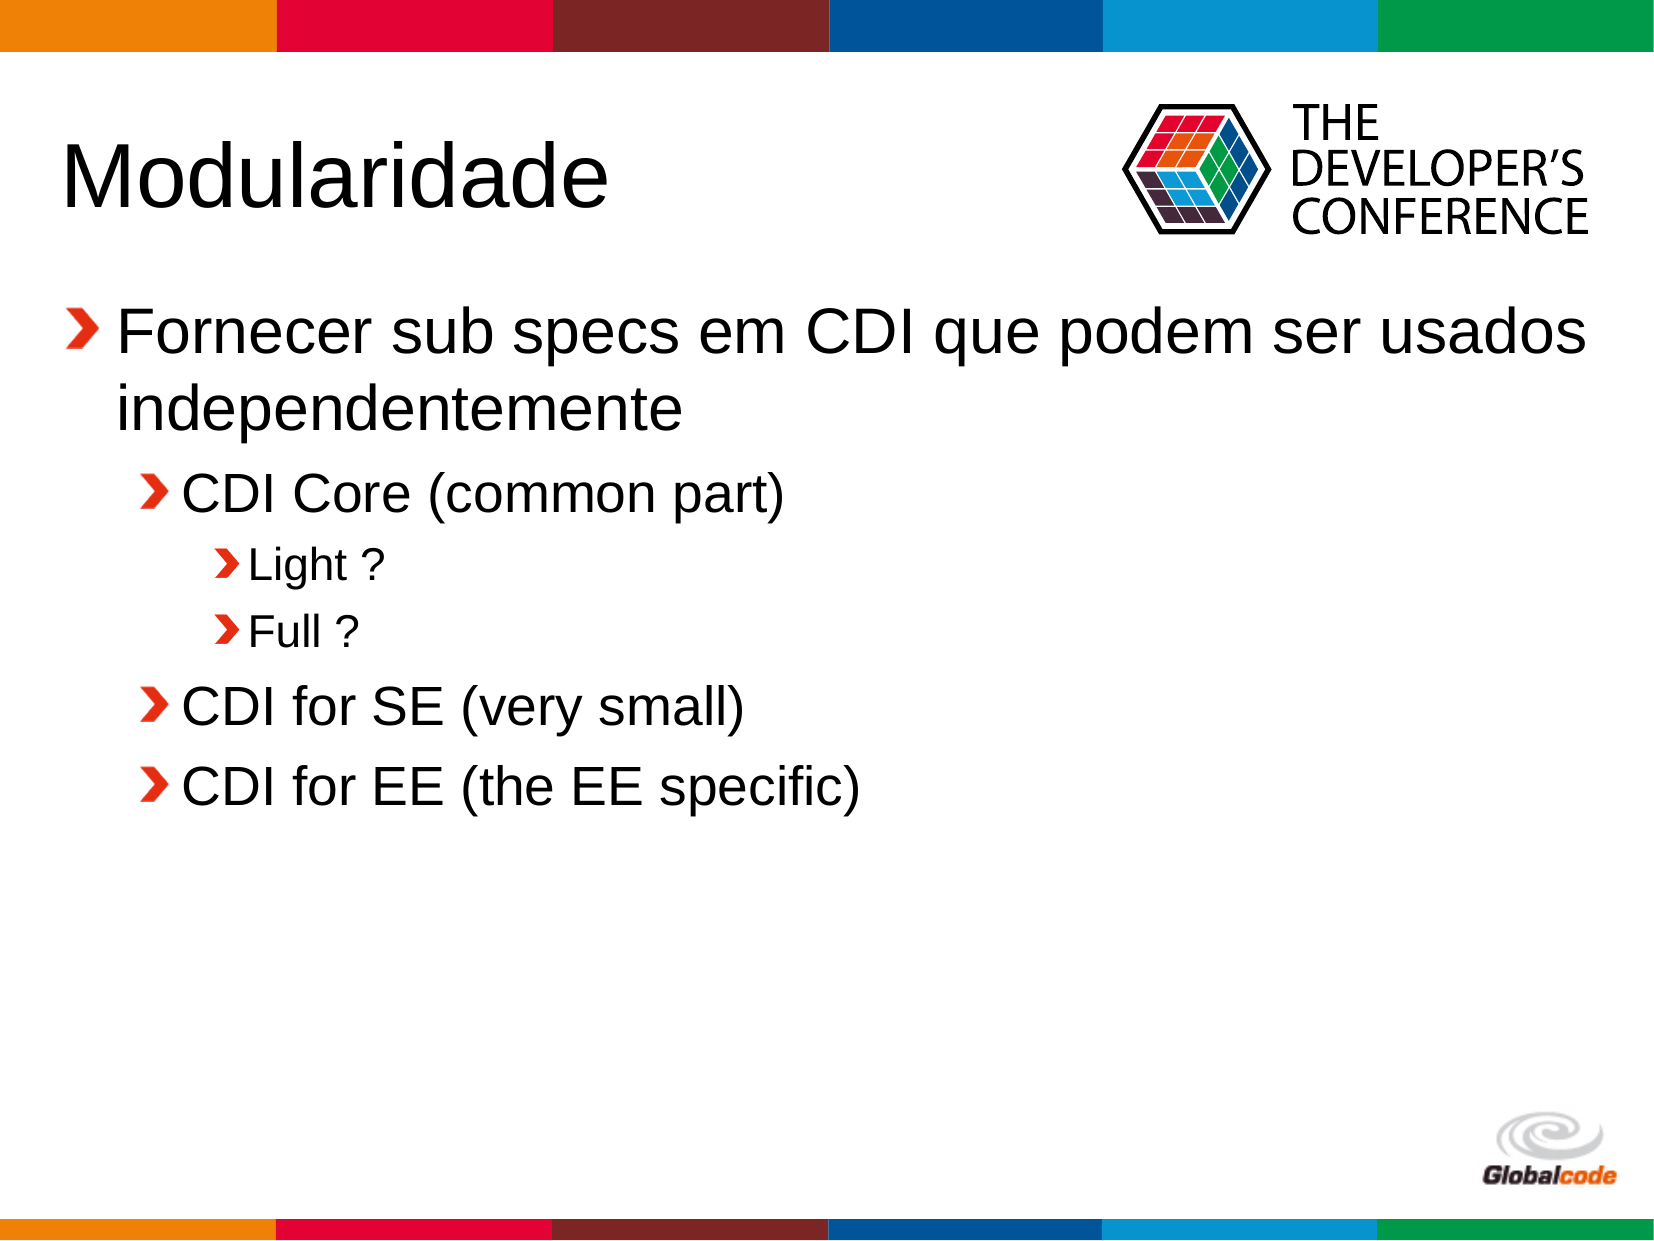

# Modularidade
Fornecer sub specs em CDI que podem ser usados independentemente
CDI Core (common part)
Light ?
Full ?
CDI for SE (very small)
CDI for EE (the EE specific)